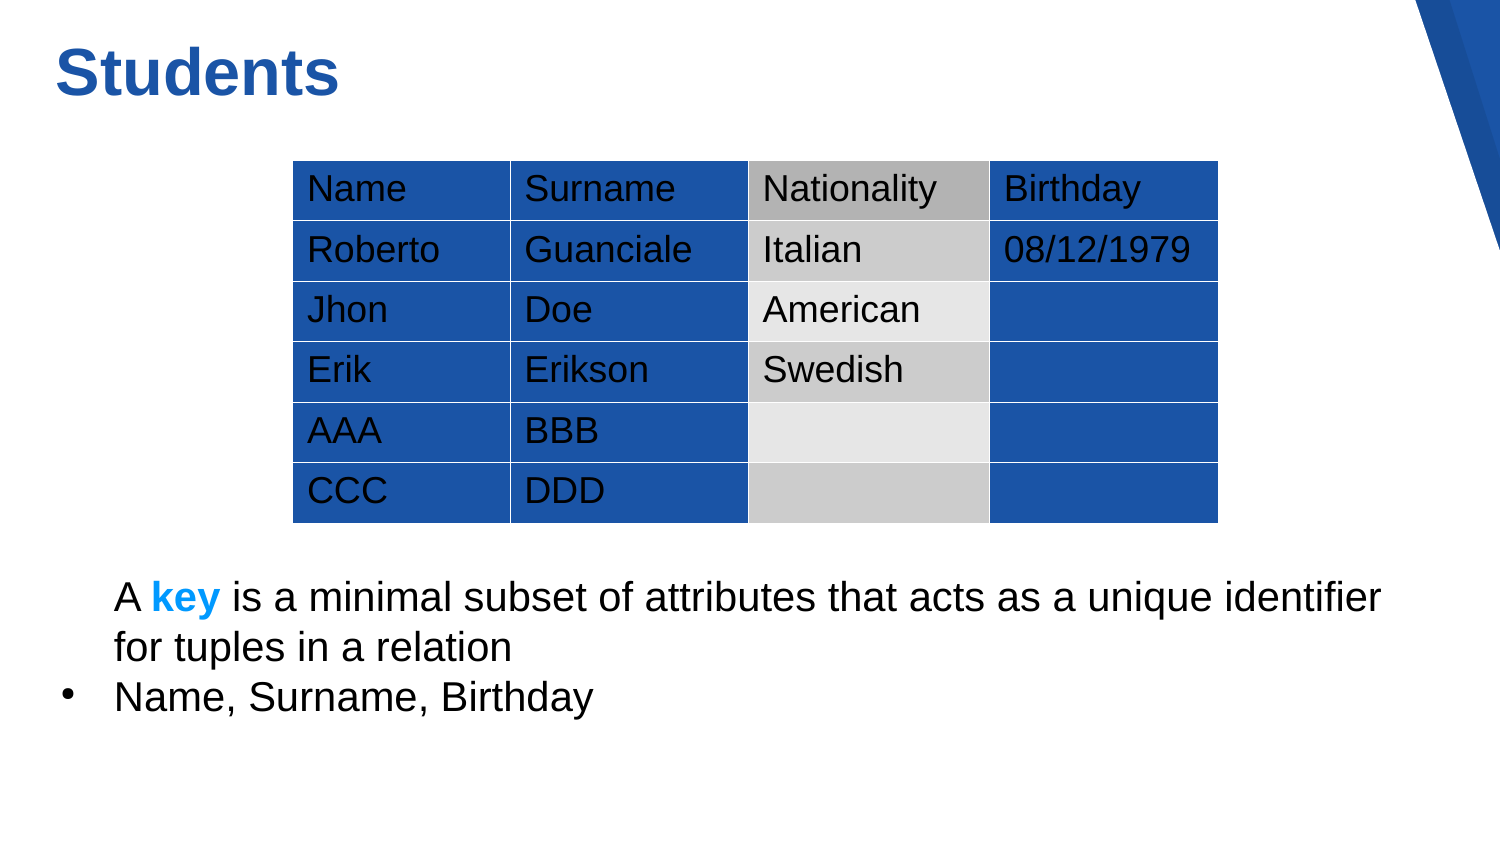

# Students
| Name | Surname | Nationality | Birthday |
| --- | --- | --- | --- |
| Roberto | Guanciale | Italian | 08/12/1979 |
| Jhon | Doe | American | |
| Erik | Erikson | Swedish | |
| AAA | BBB | | |
| CCC | DDD | | |
A key is a minimal subset of attributes that acts as a unique identifier for tuples in a relation
Name, Surname, Birthday